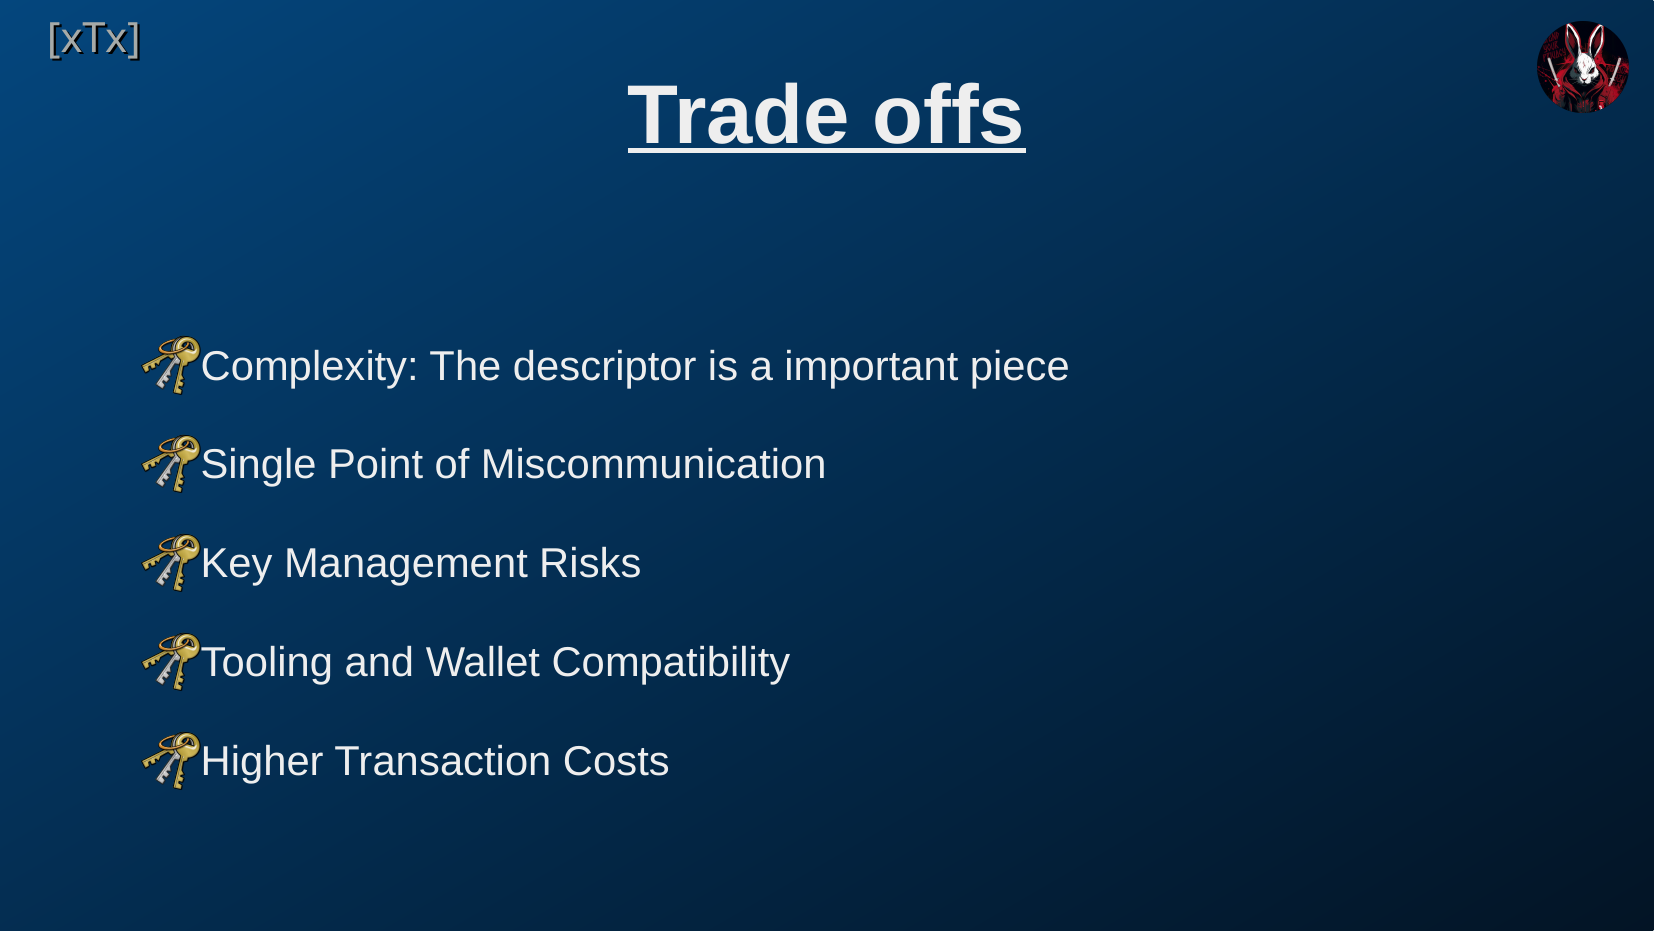

[xTx]
# Trade offs
Complexity: The descriptor is a important piece
Single Point of Miscommunication
Key Management Risks
Tooling and Wallet Compatibility
Higher Transaction Costs